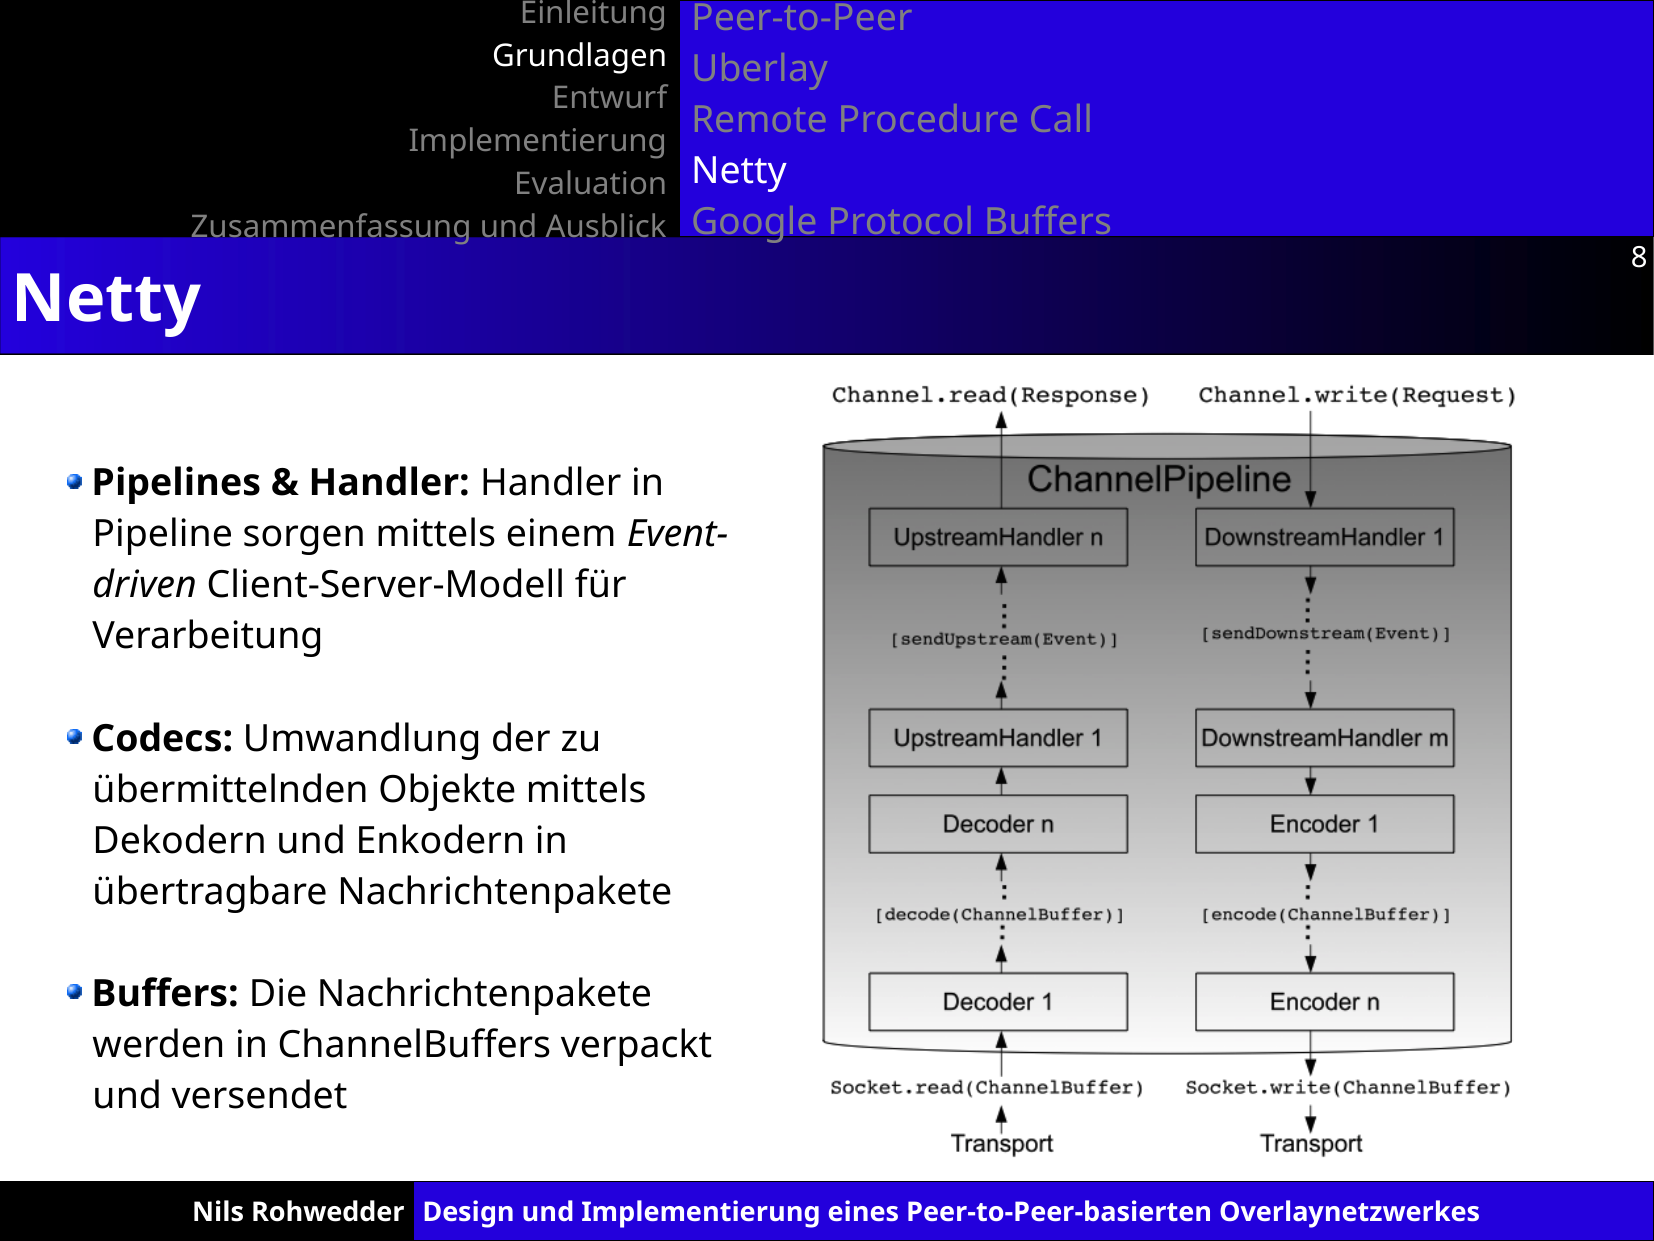

# Netty
8
 Pipelines & Handler: Handler in Pipeline sorgen mittels einem Event-driven Client-Server-Modell für Verarbeitung
 Codecs: Umwandlung der zu übermittelnden Objekte mittels Dekodern und Enkodern in übertragbare Nachrichtenpakete
 Buffers: Die Nachrichtenpakete werden in ChannelBuffers verpackt und versendet